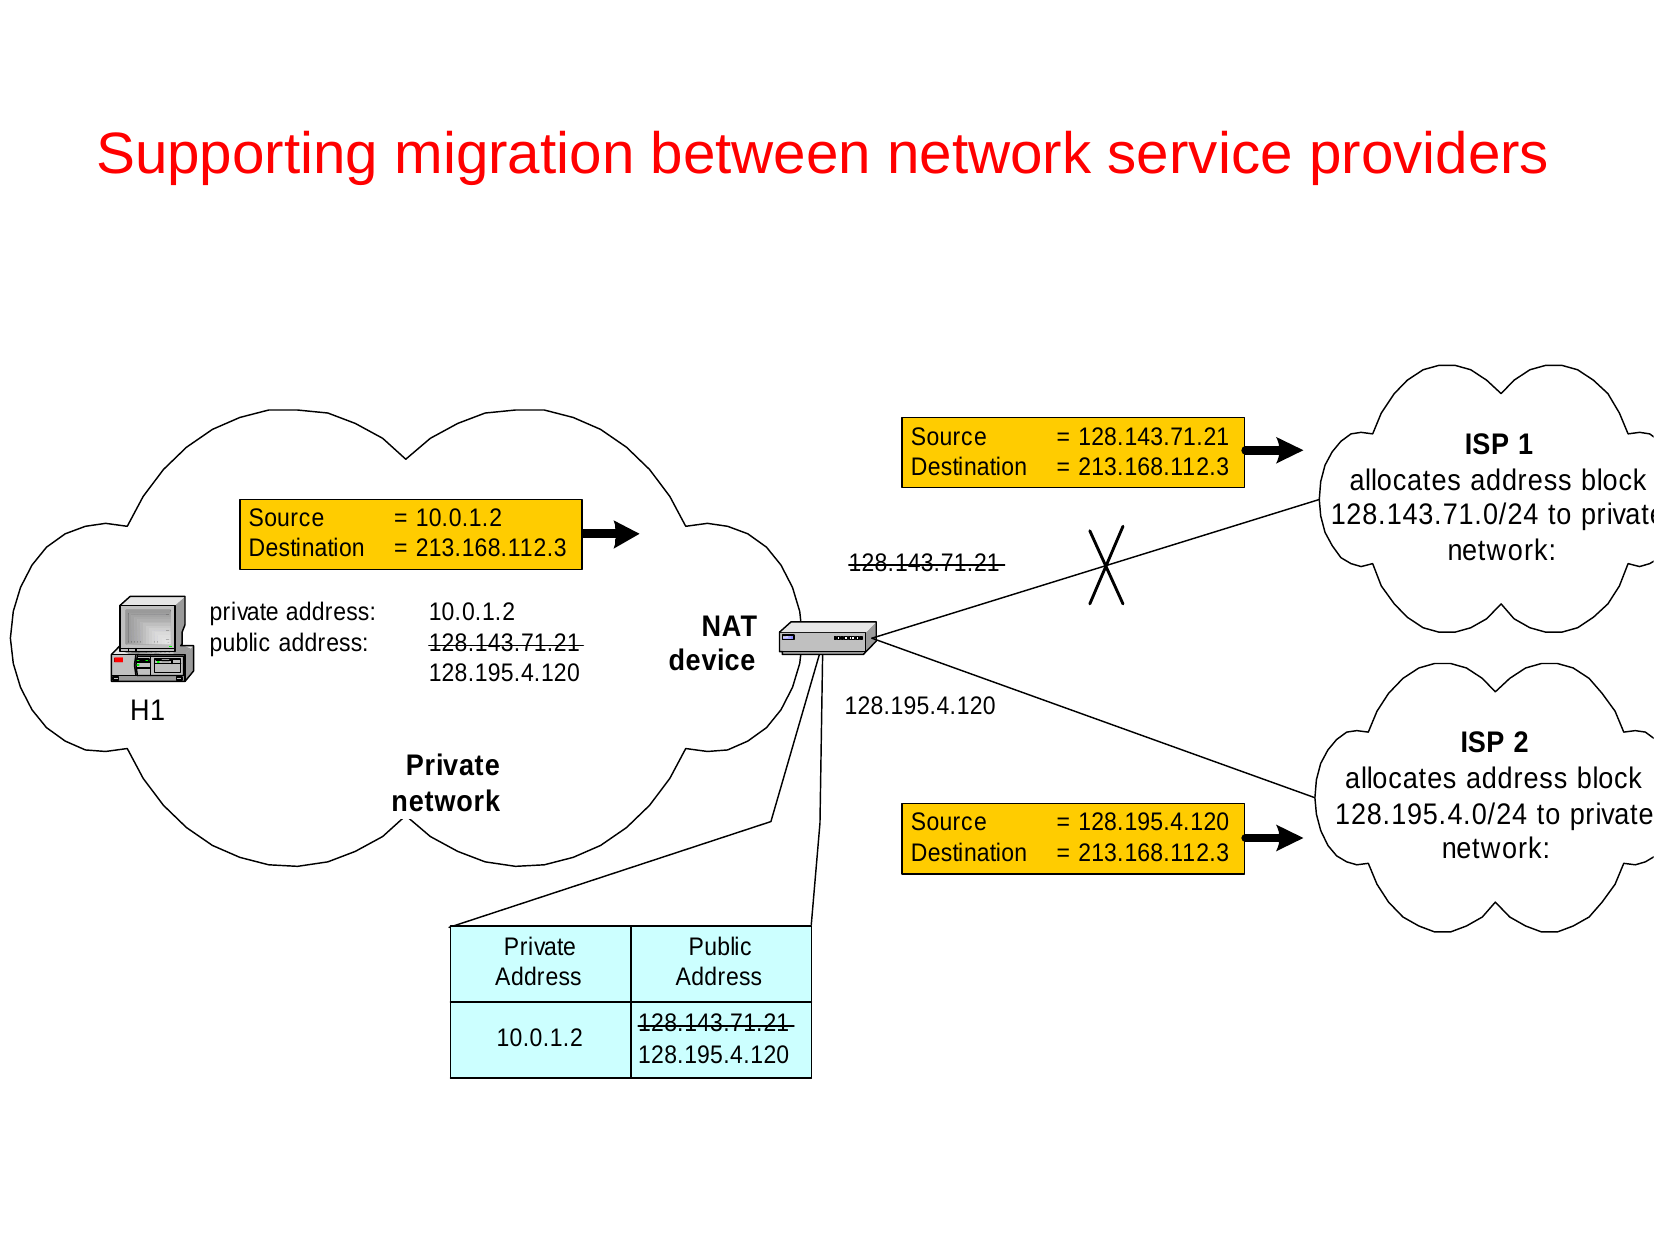

# Supporting migration between network service providers